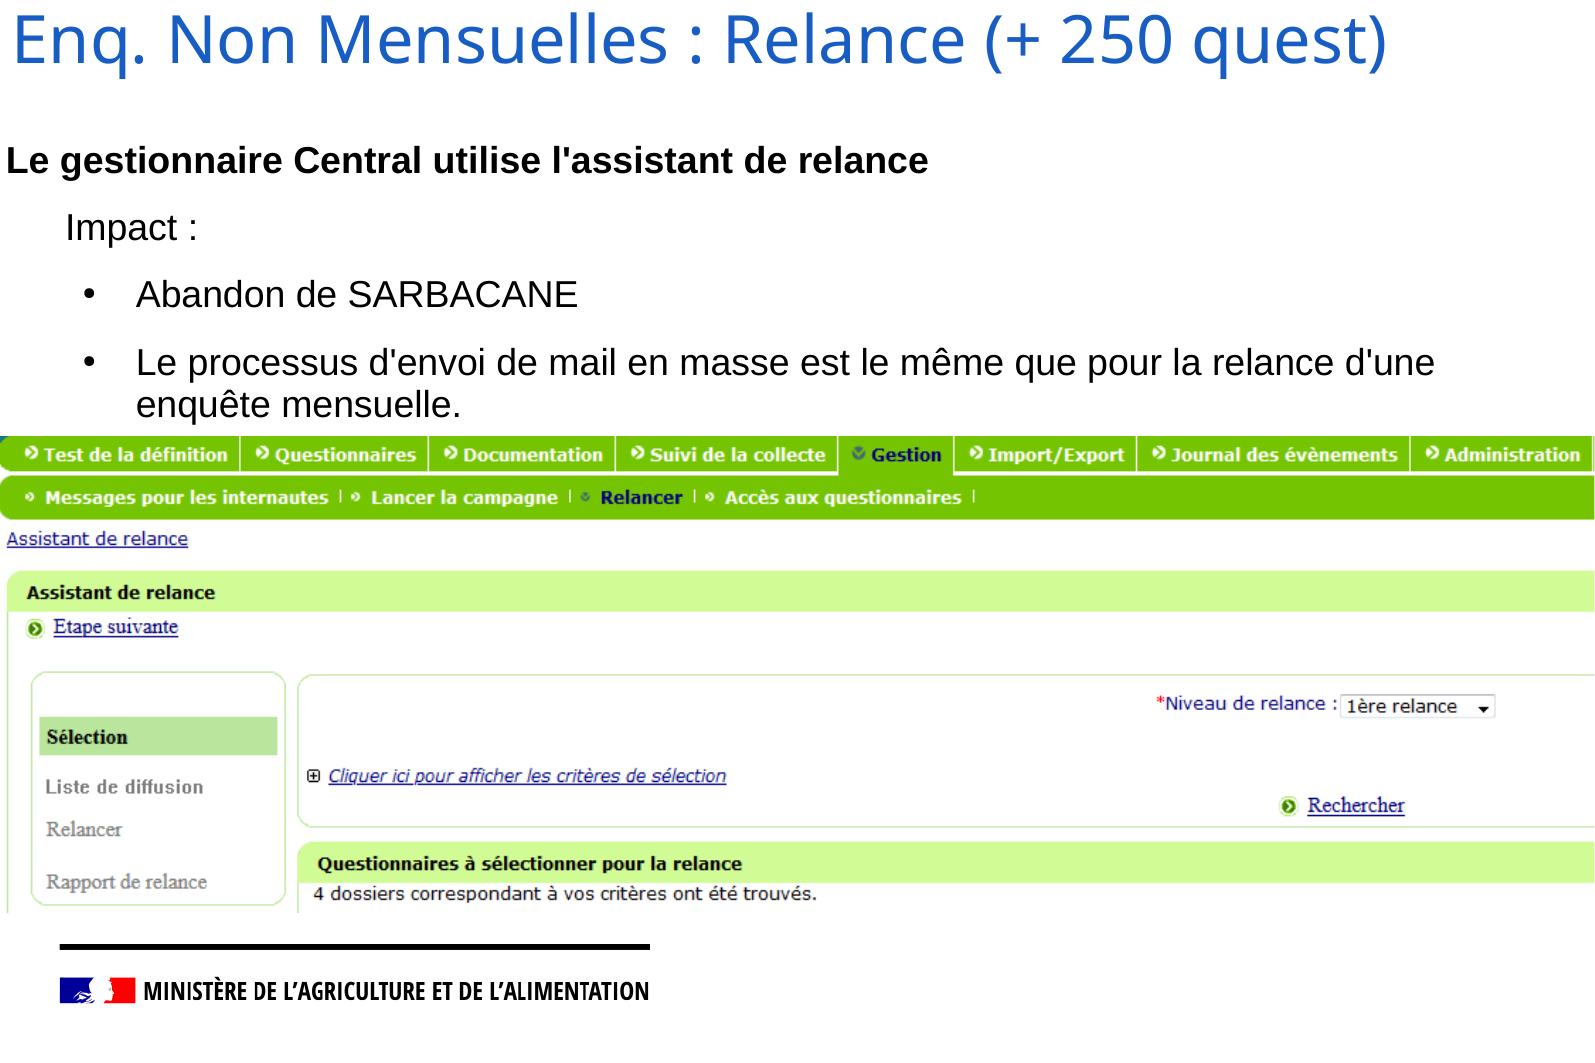

Enq. Non Mensuelles : Relance (+ 250 quest)
# Le gestionnaire Central utilise l'assistant de relance
Impact :
Abandon de SARBACANE
Le processus d'envoi de mail en masse est le même que pour la relance d'une enquête mensuelle.